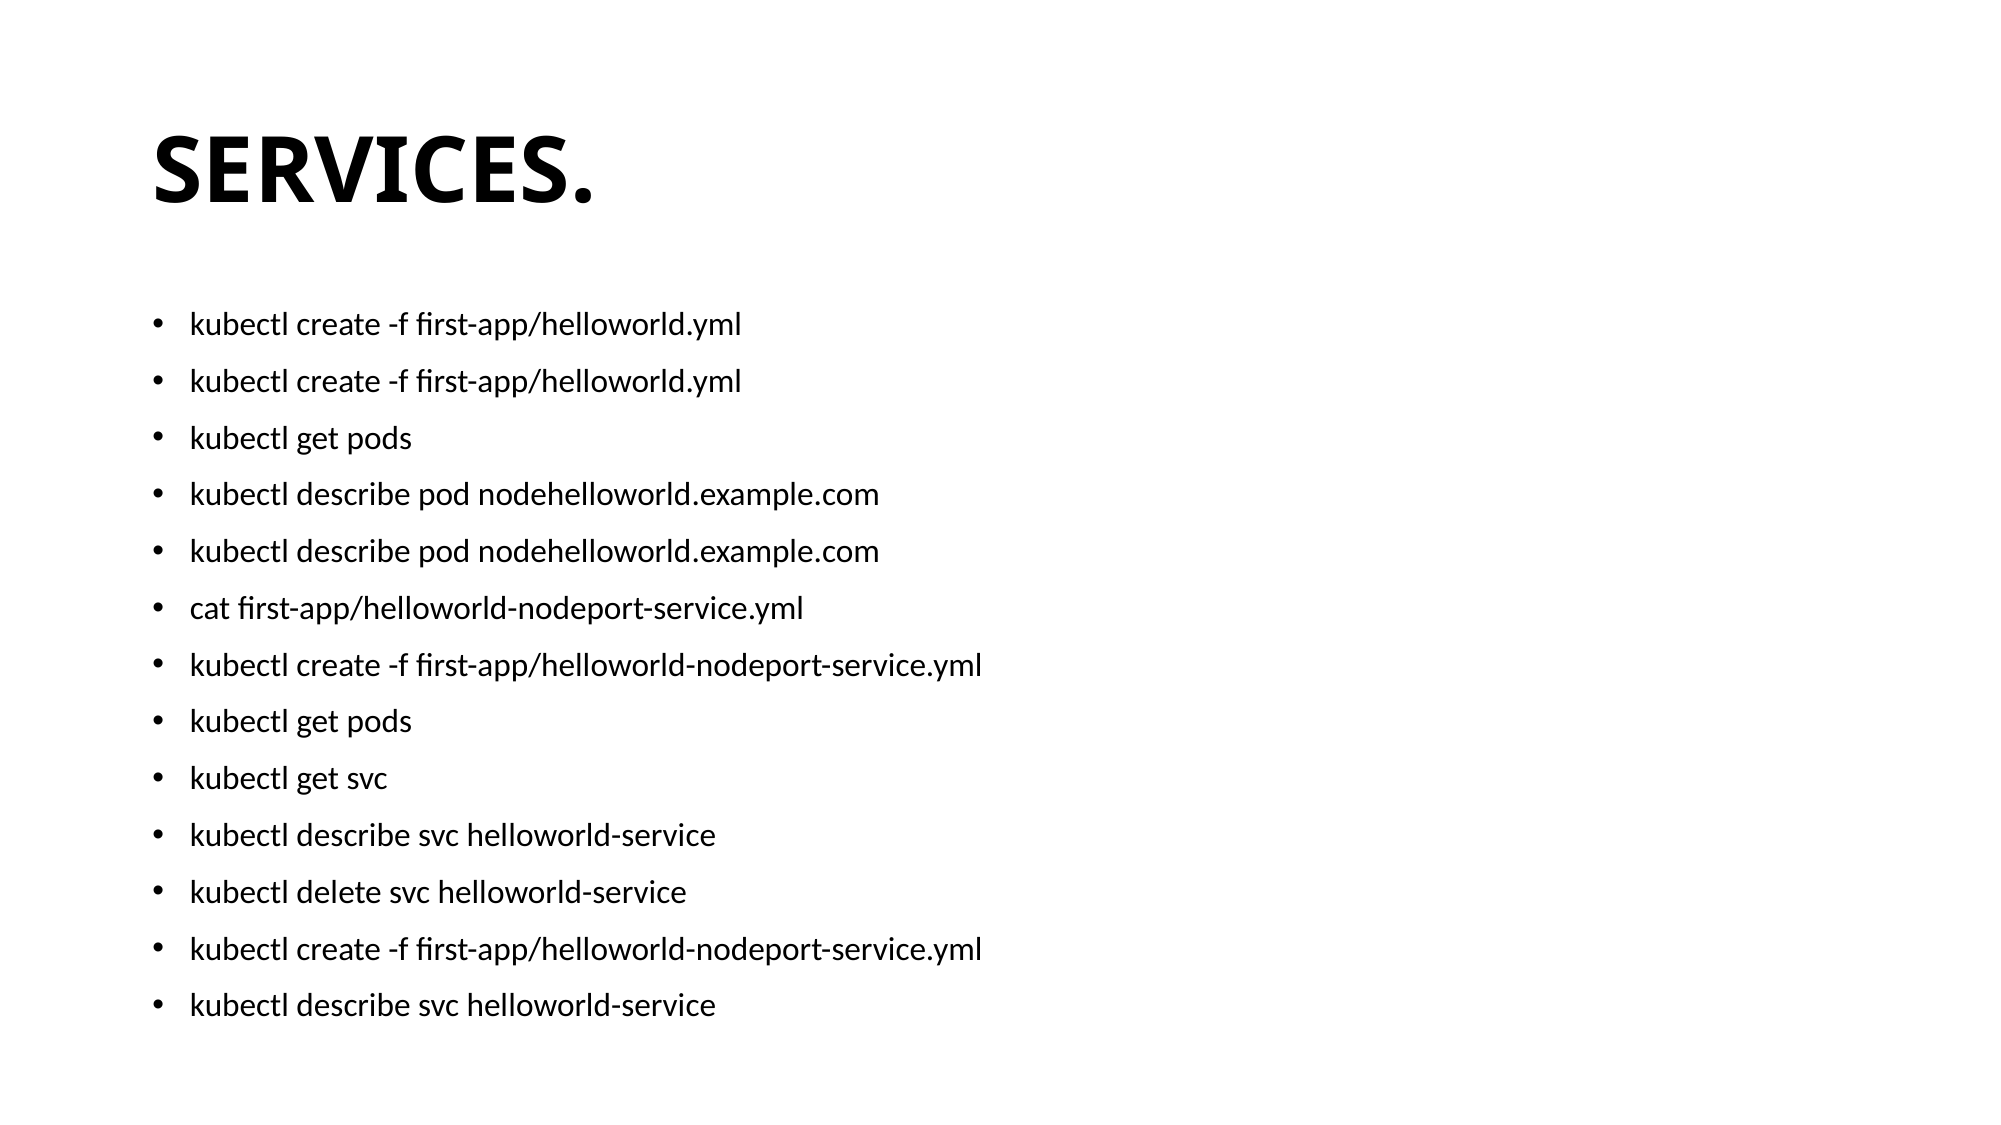

# SERVICES.
kubectl create -f first-app/helloworld.yml
kubectl create -f first-app/helloworld.yml
kubectl get pods
kubectl describe pod nodehelloworld.example.com
kubectl describe pod nodehelloworld.example.com
cat first-app/helloworld-nodeport-service.yml
kubectl create -f first-app/helloworld-nodeport-service.yml
kubectl get pods
kubectl get svc
kubectl describe svc helloworld-service
kubectl delete svc helloworld-service
kubectl create -f first-app/helloworld-nodeport-service.yml
kubectl describe svc helloworld-service